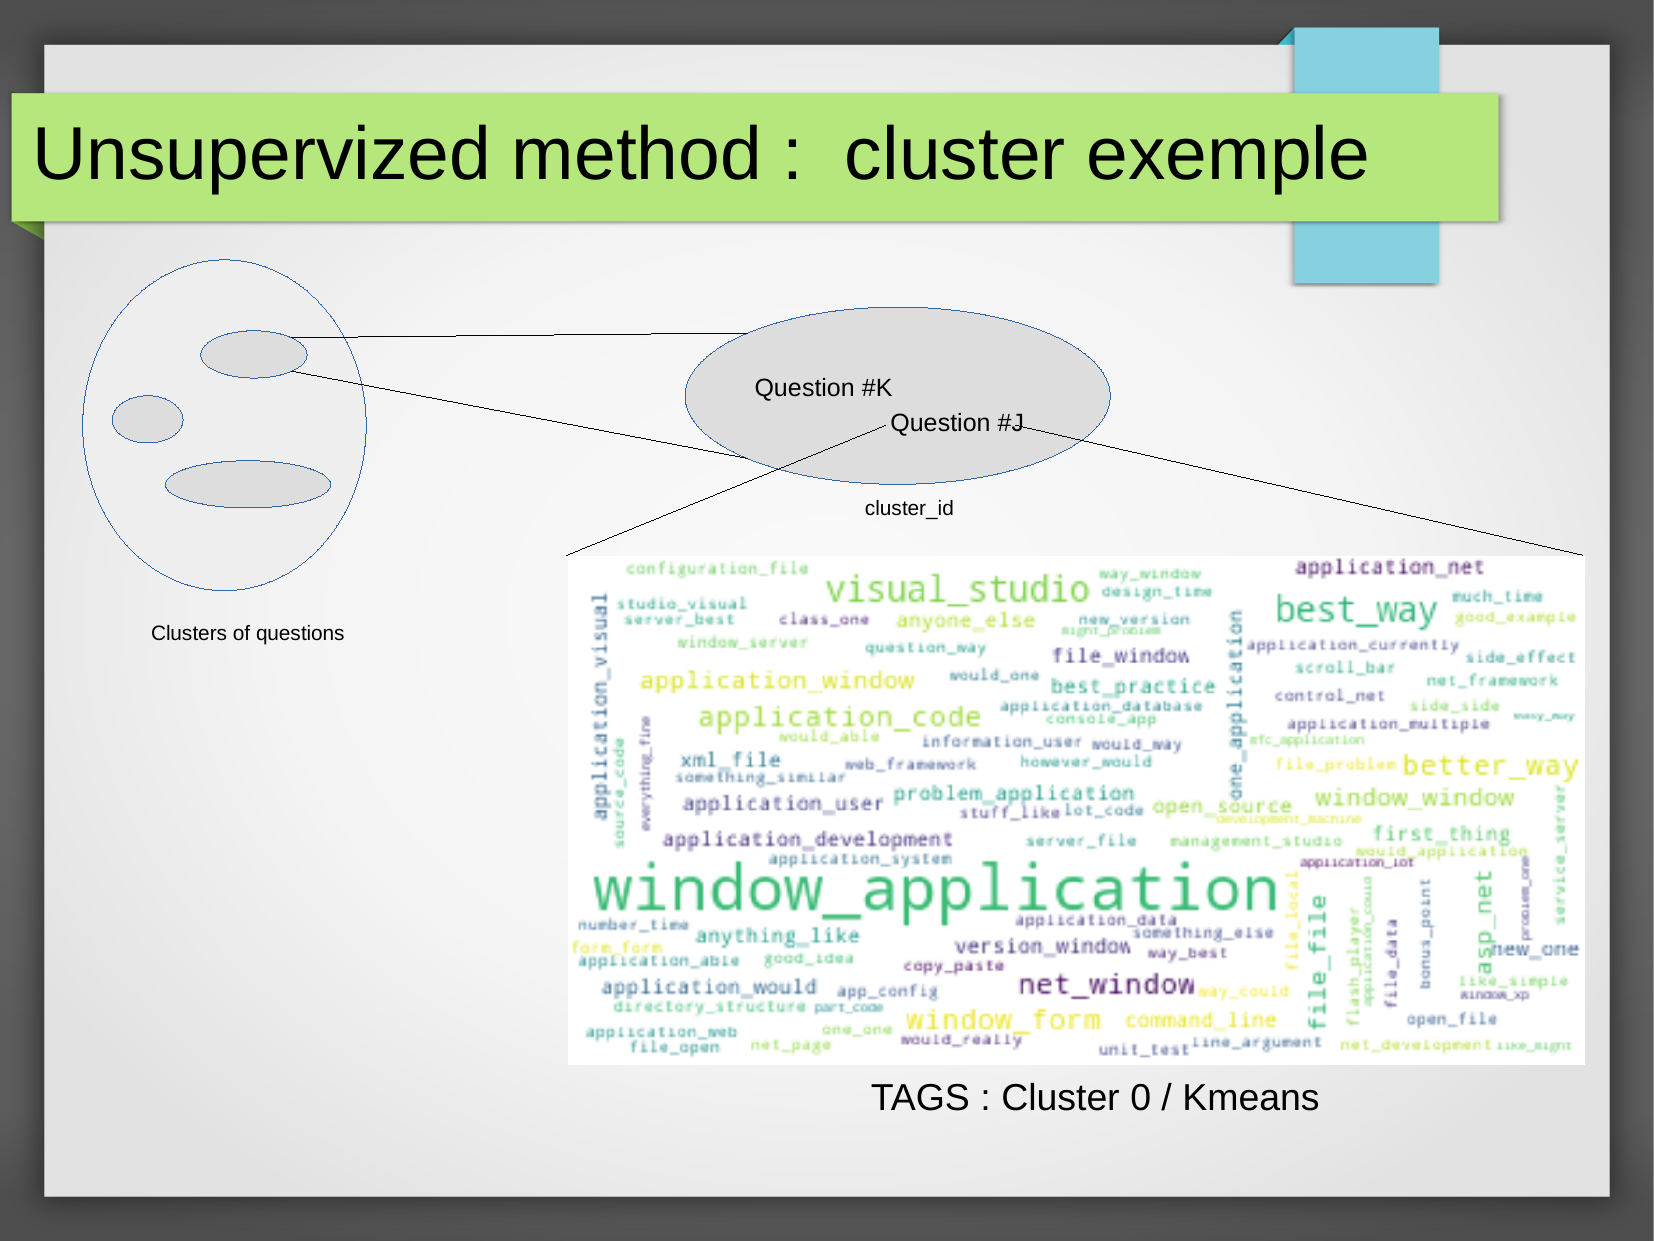

# Unsupervized method : cluster exemple
Question #K
Question #J
cluster_id
Clusters of questions
TAGS : Cluster 0 / Kmeans